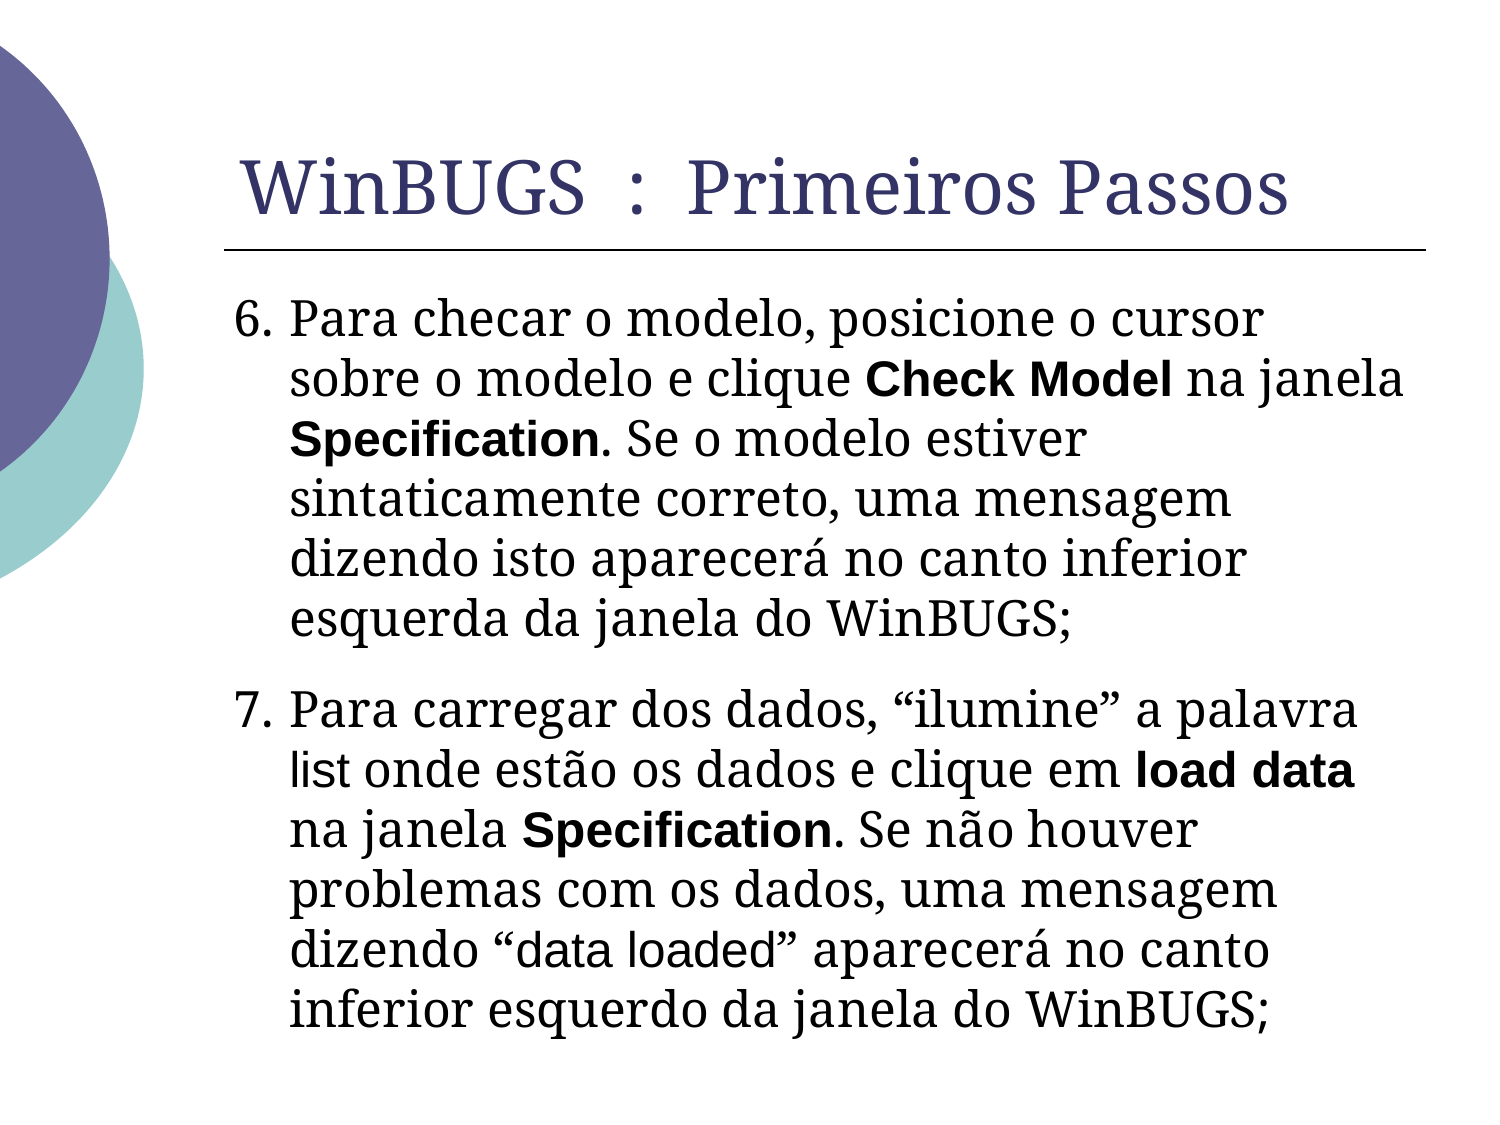

# WinBUGS : Primeiros Passos
Para checar o modelo, posicione o cursor sobre o modelo e clique Check Model na janela Specification. Se o modelo estiver sintaticamente correto, uma mensagem dizendo isto aparecerá no canto inferior esquerda da janela do WinBUGS;
Para carregar dos dados, “ilumine” a palavra list onde estão os dados e clique em load data na janela Specification. Se não houver problemas com os dados, uma mensagem dizendo “data loaded” aparecerá no canto inferior esquerdo da janela do WinBUGS;